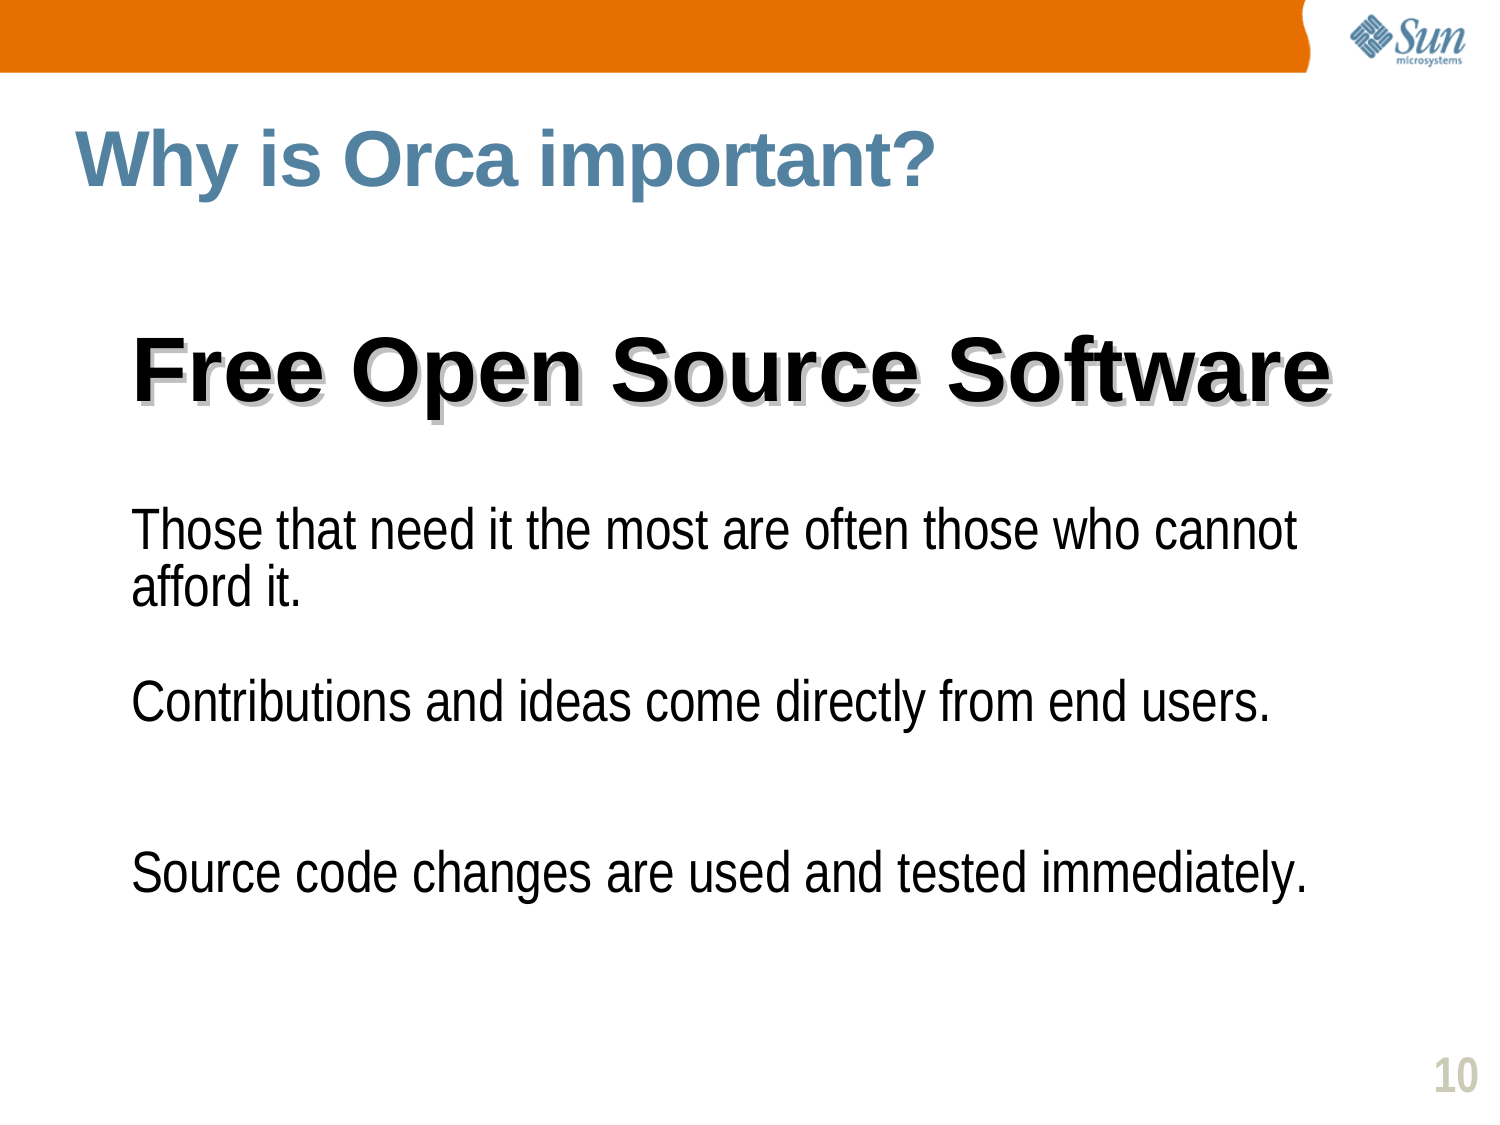

# Why is Orca important?
Free Open Source Software
Those that need it the most are often those who cannot afford it.
Contributions and ideas come directly from end users.
Source code changes are used and tested immediately.